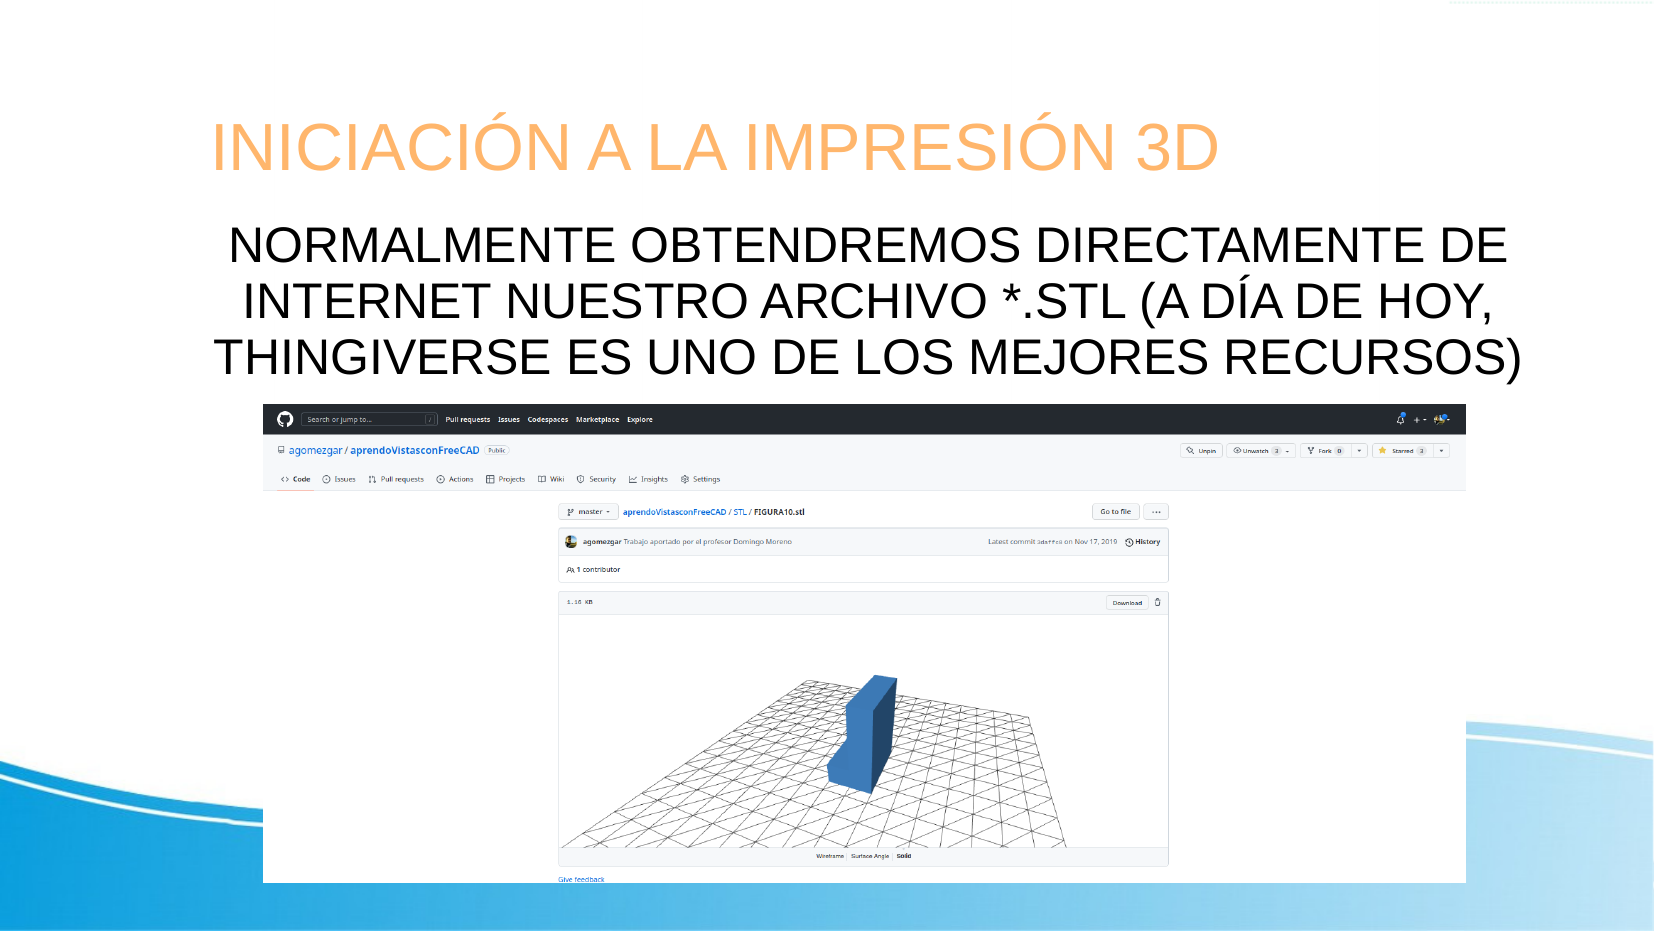

INICIACIÓN A LA IMPRESIÓN 3D
# NORMALMENTE OBTENDREMOS DIRECTAMENTE DE INTERNET NUESTRO ARCHIVO *.STL (A DÍA DE HOY, THINGIVERSE ES UNO DE LOS MEJORES RECURSOS)